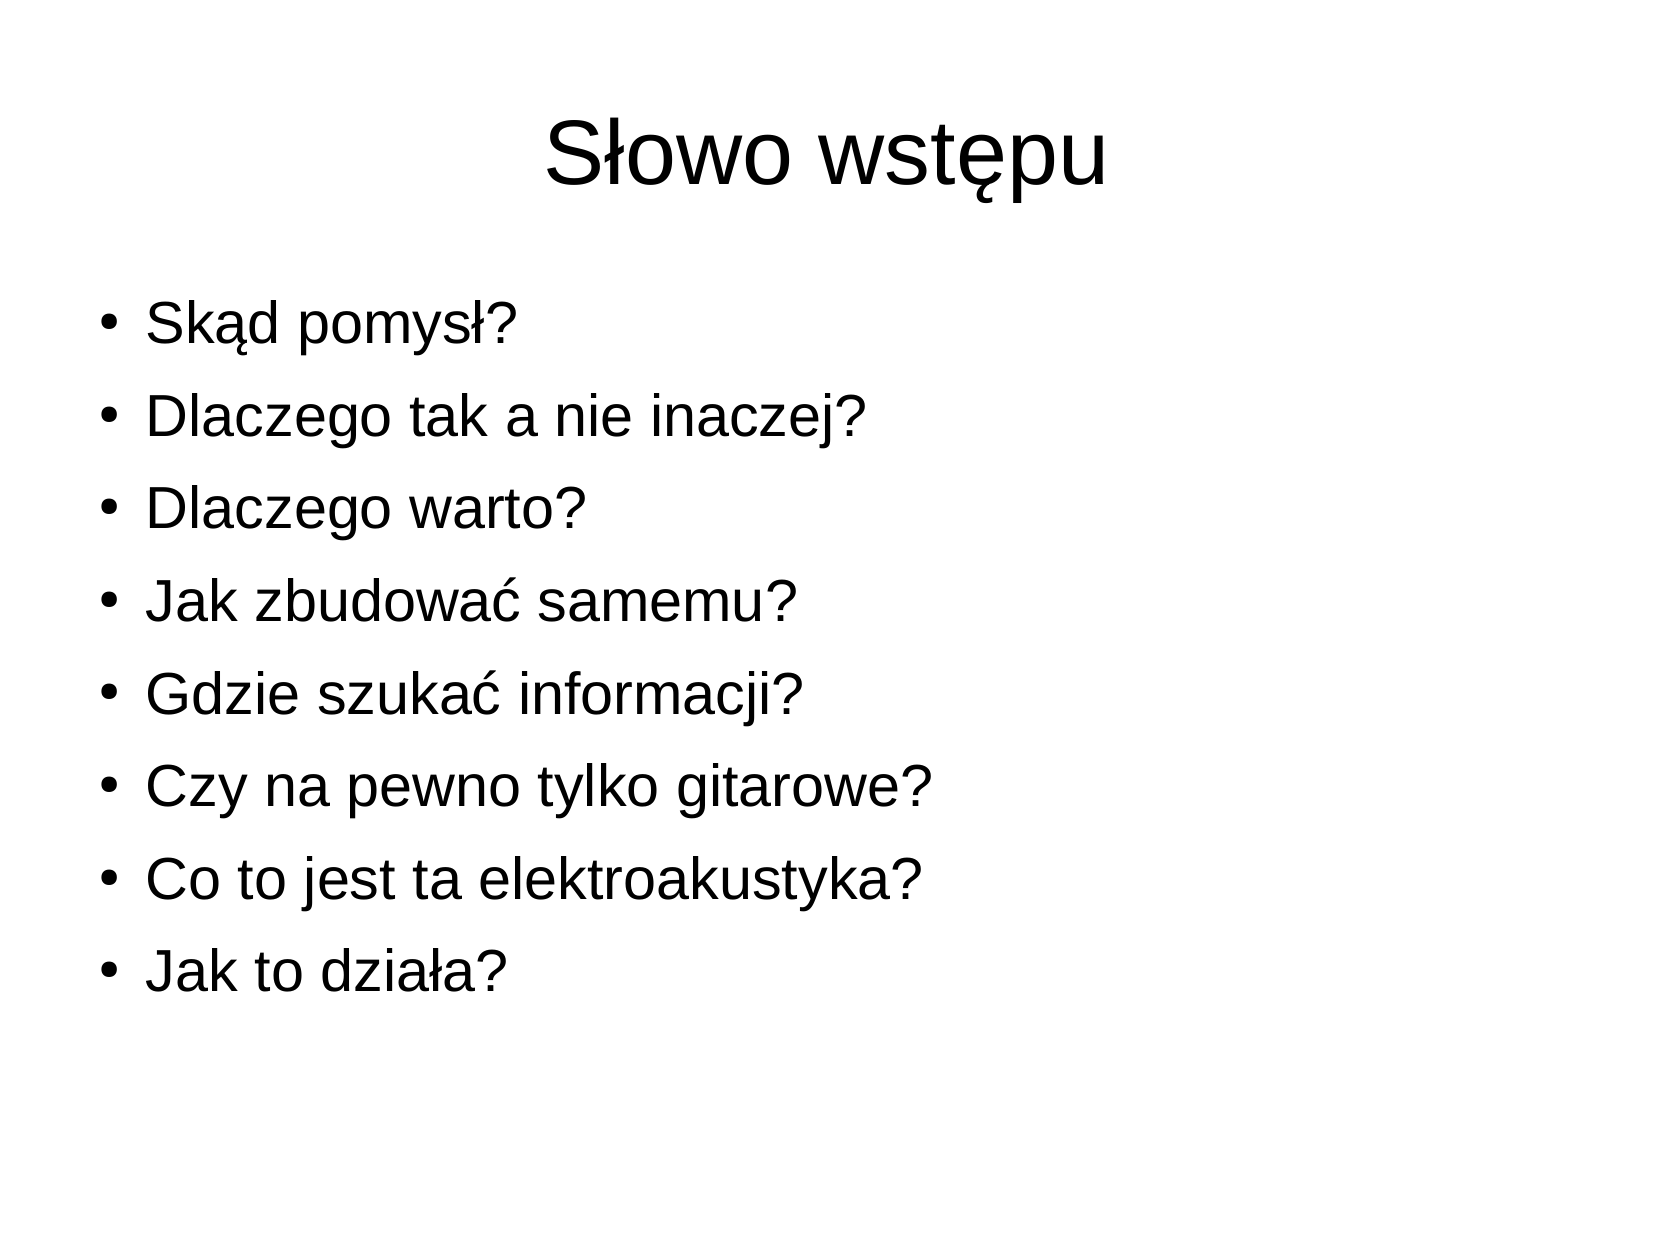

# Słowo wstępu
Skąd pomysł?
Dlaczego tak a nie inaczej?
Dlaczego warto?
Jak zbudować samemu?
Gdzie szukać informacji?
Czy na pewno tylko gitarowe?
Co to jest ta elektroakustyka?
Jak to działa?